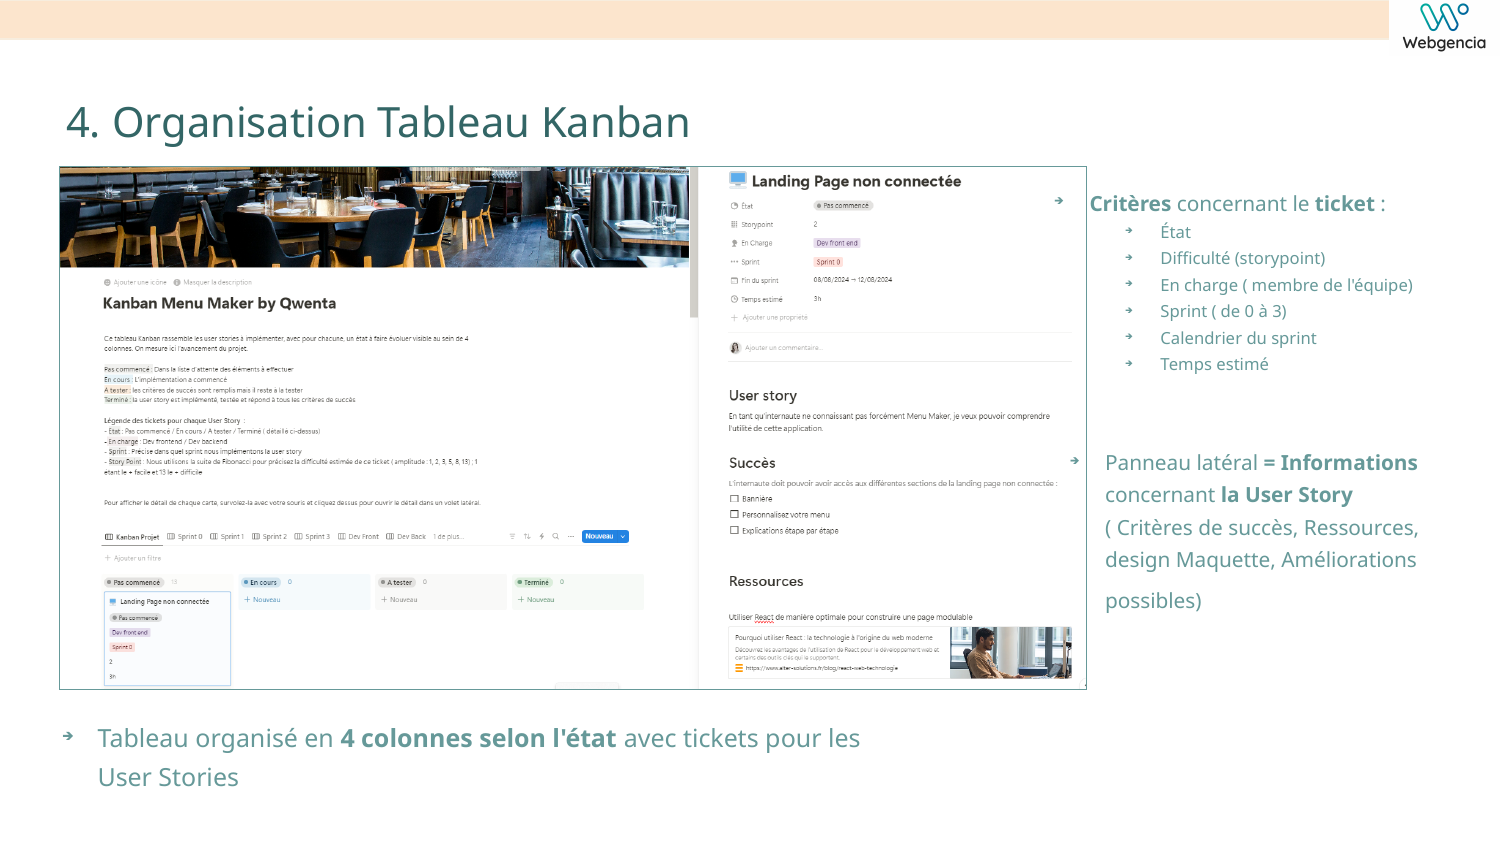

# 4. Organisation Tableau Kanban
Critères concernant le ticket :
État
Difficulté (storypoint)
En charge ( membre de l'équipe)
Sprint ( de 0 à 3)
Calendrier du sprint
Temps estimé
Panneau latéral = Informations
concernant la User Story
( Critères de succès, Ressources,
design Maquette, Améliorations
possibles)
Tableau organisé en 4 colonnes selon l'état avec tickets pour les User Stories